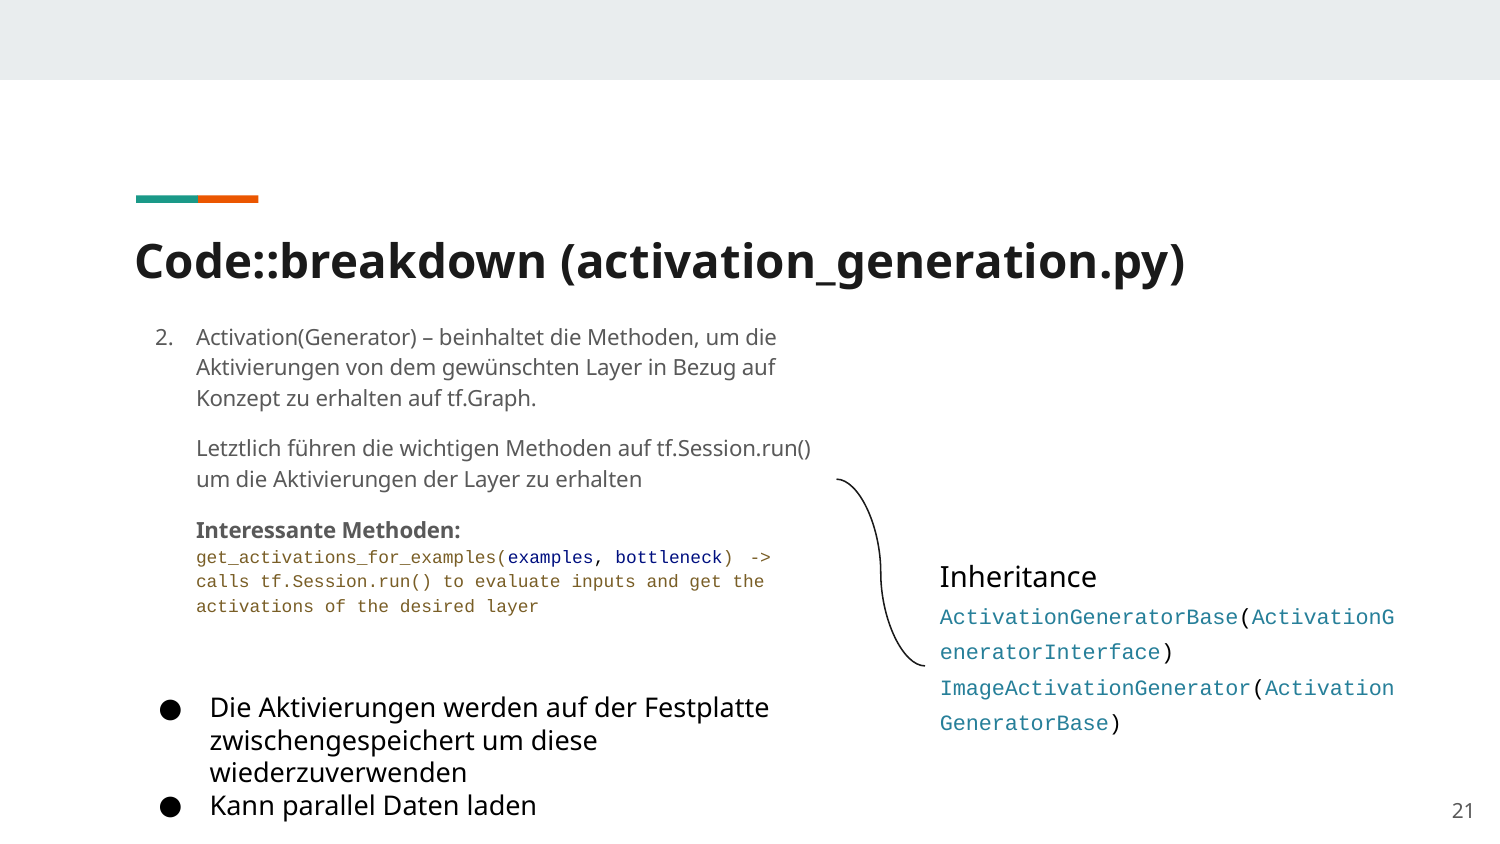

# Code::breakdown (activation_generation.py)
Activation(Generator) – beinhaltet die Methoden, um die Aktivierungen von dem gewünschten Layer in Bezug auf Konzept zu erhalten auf tf.Graph.
Letztlich führen die wichtigen Methoden auf tf.Session.run() um die Aktivierungen der Layer zu erhalten
Interessante Methoden:
get_activations_for_examples(examples, bottleneck)	-> calls tf.Session.run() to evaluate inputs and get the activations of the desired layer
Inheritance
ActivationGeneratorBase(ActivationGeneratorInterface)
ImageActivationGenerator(ActivationGeneratorBase)
Die Aktivierungen werden auf der Festplatte zwischengespeichert um diese wiederzuverwenden
Kann parallel Daten laden